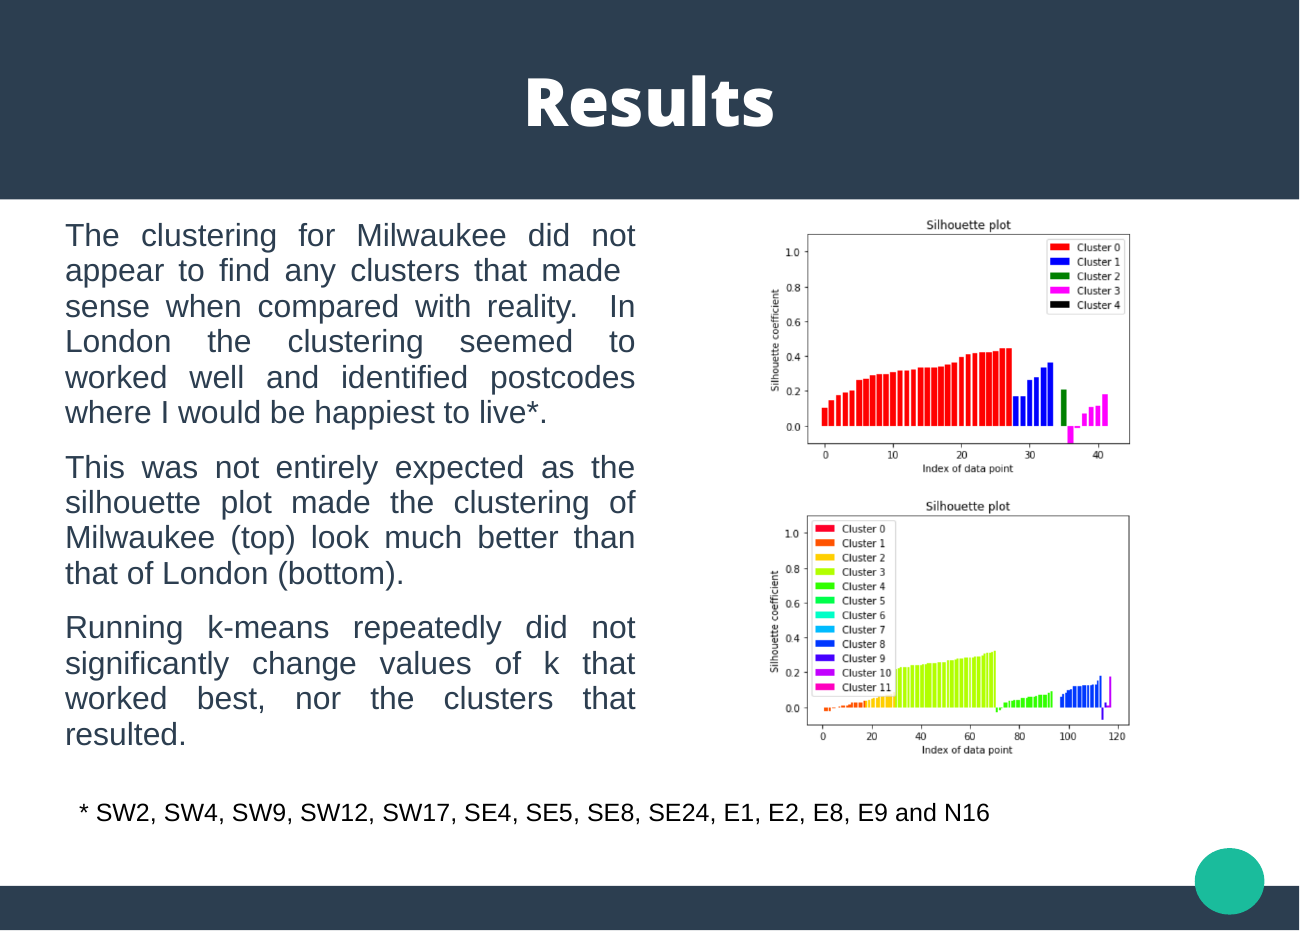

Results
# The clustering for Milwaukee did not appear to find any clusters that made sense when compared with reality. In London the clustering seemed to worked well and identified postcodes where I would be happiest to live*.
This was not entirely expected as the silhouette plot made the clustering of Milwaukee (top) look much better than that of London (bottom).
Running k-means repeatedly did not significantly change values of k that worked best, nor the clusters that resulted.
* SW2, SW4, SW9, SW12, SW17, SE4, SE5, SE8, SE24, E1, E2, E8, E9 and N16